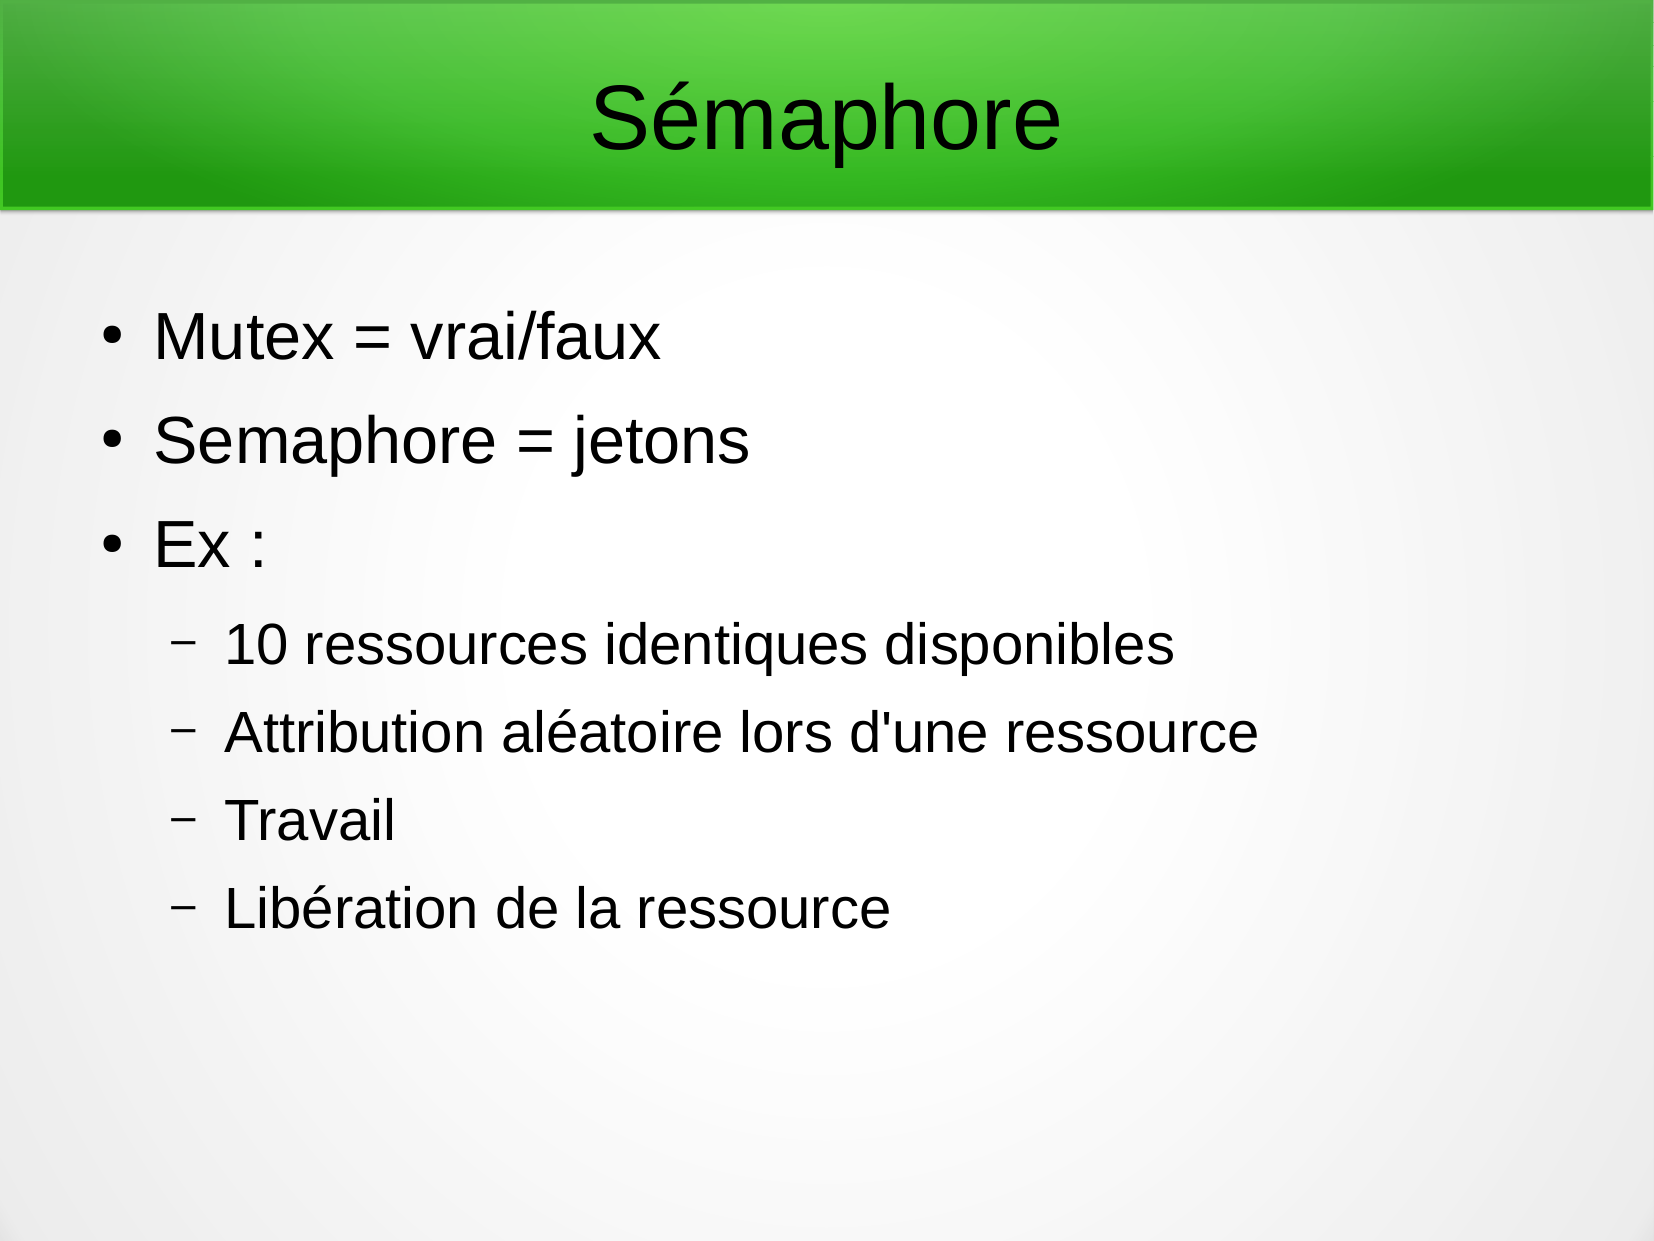

# Sémaphore
Mutex = vrai/faux
Semaphore = jetons
Ex :
10 ressources identiques disponibles
Attribution aléatoire lors d'une ressource
Travail
Libération de la ressource